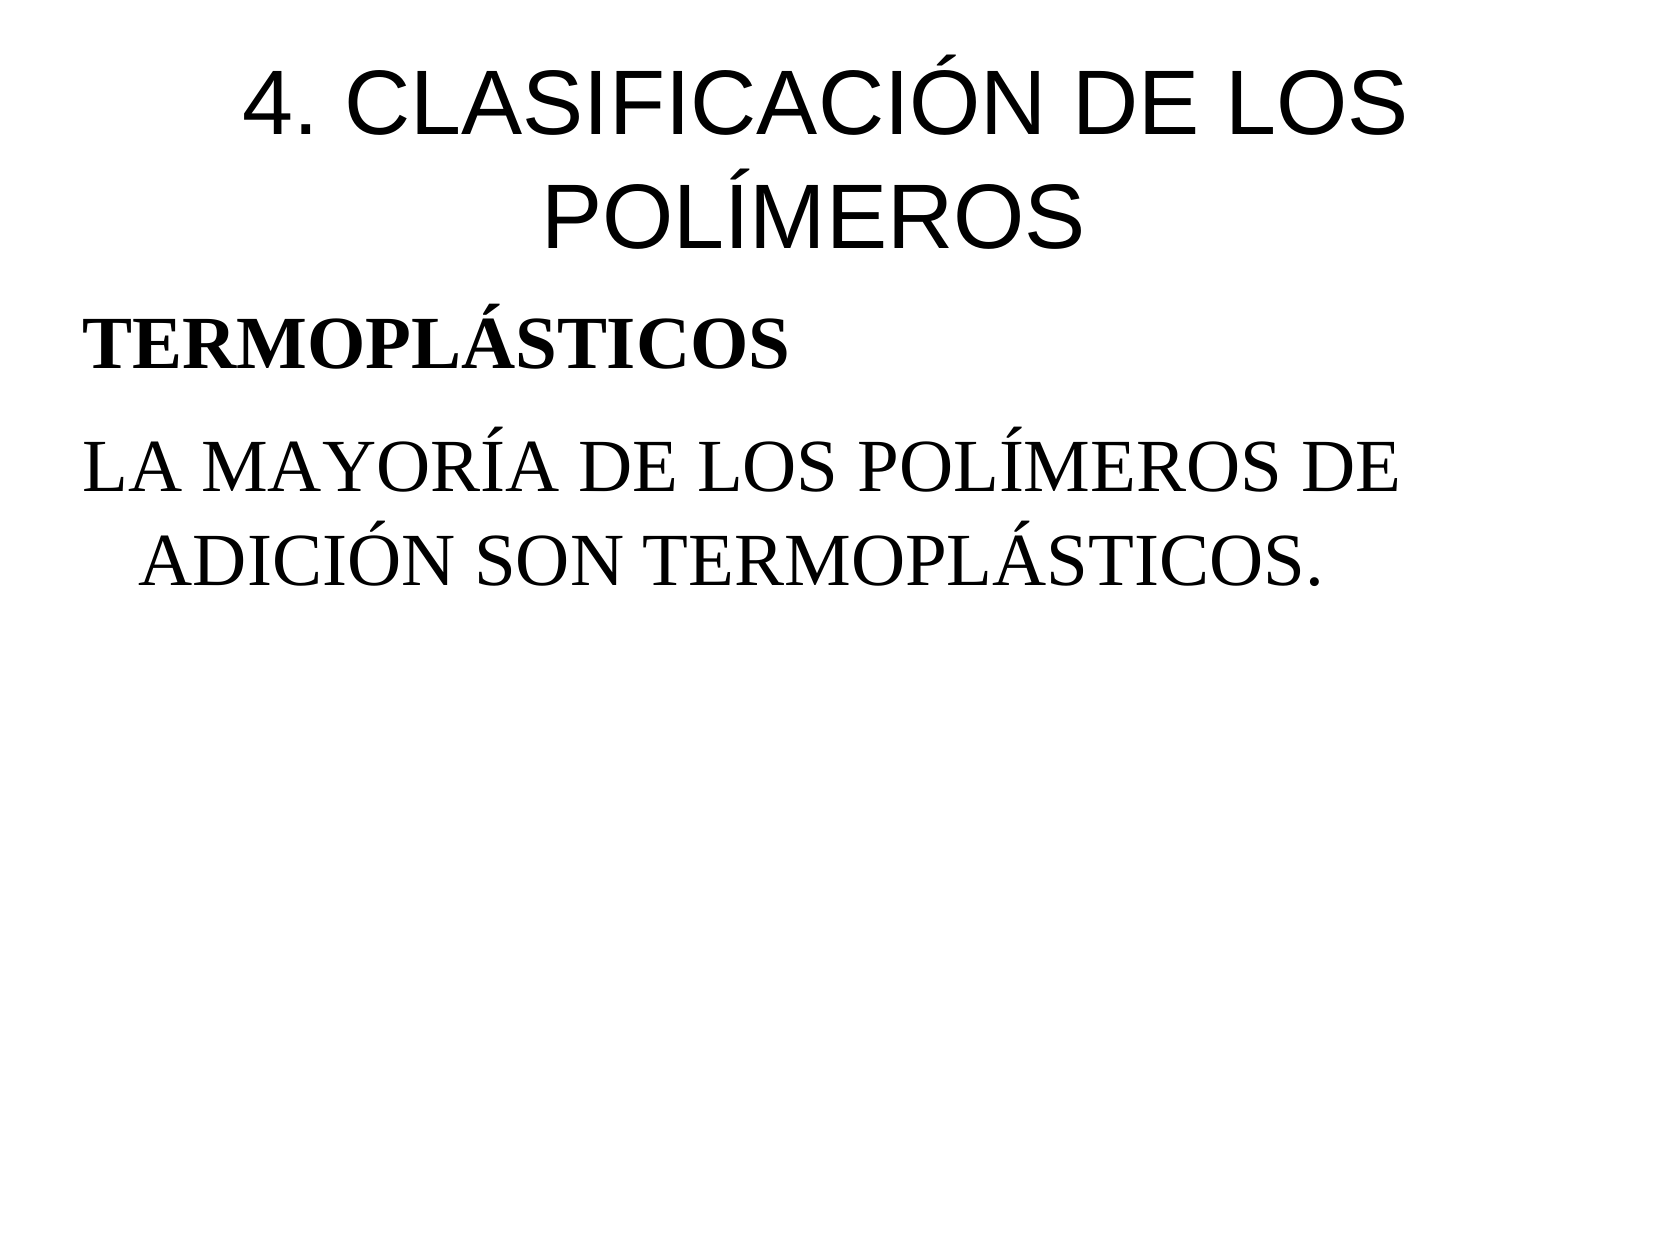

# 4. CLASIFICACIÓN DE LOS POLÍMEROS
TERMOPLÁSTICOS
LA MAYORÍA DE LOS POLÍMEROS DE ADICIÓN SON TERMOPLÁSTICOS.